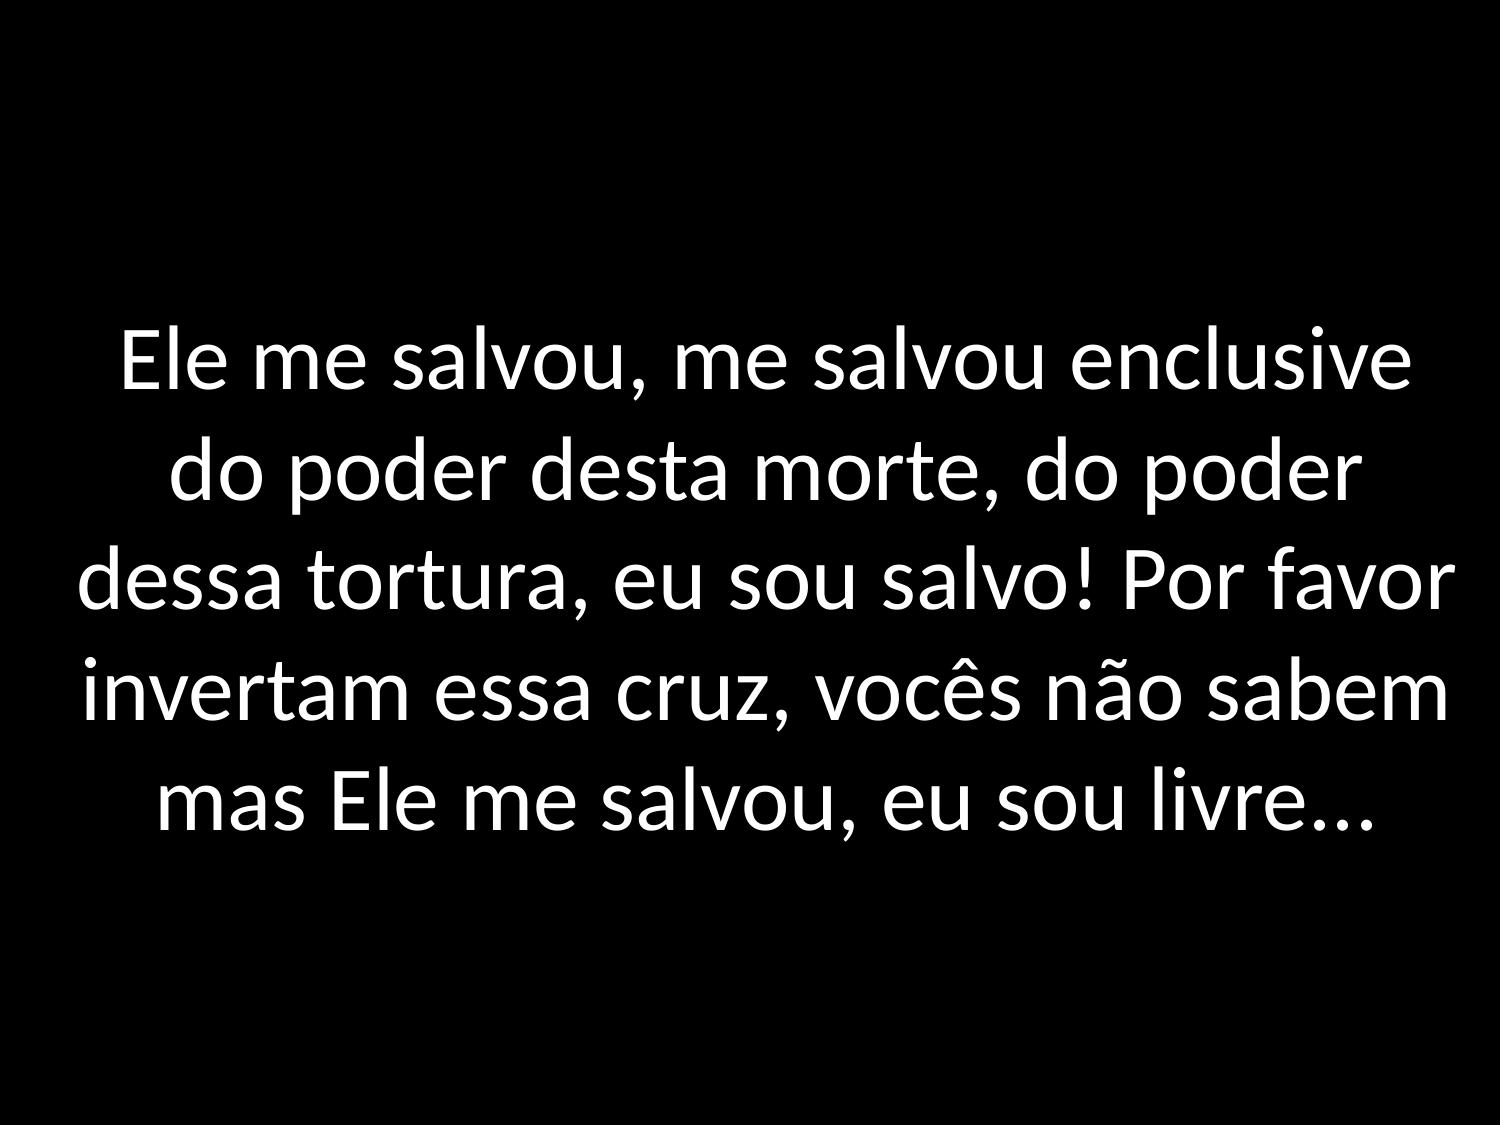

# Ele me salvou, me salvou enclusive do poder desta morte, do poder dessa tortura, eu sou salvo! Por favor invertam essa cruz, vocês não sabem mas Ele me salvou, eu sou livre...